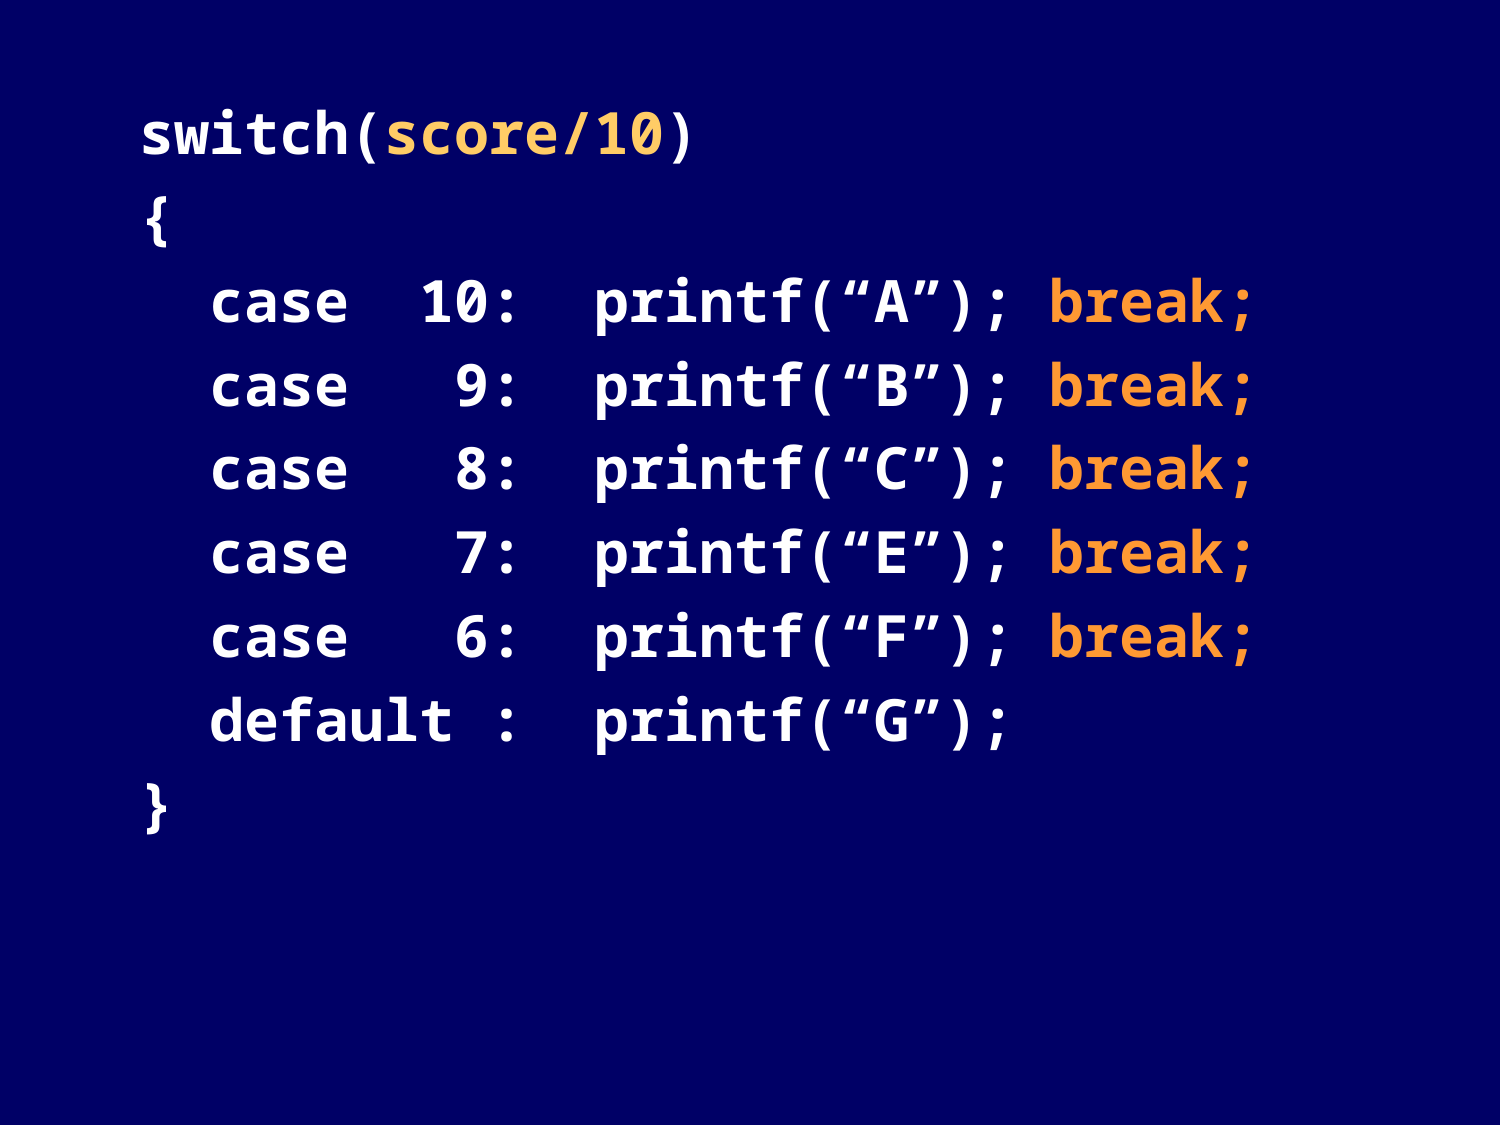

# switch(score/10)
{
 case 10: printf(“A”); break;
 case 9: printf(“B”); break;
 case 8: printf(“C”); break;
 case 7: printf(“E”); break;
 case 6: printf(“F”); break;
 default : printf(“G”);
}